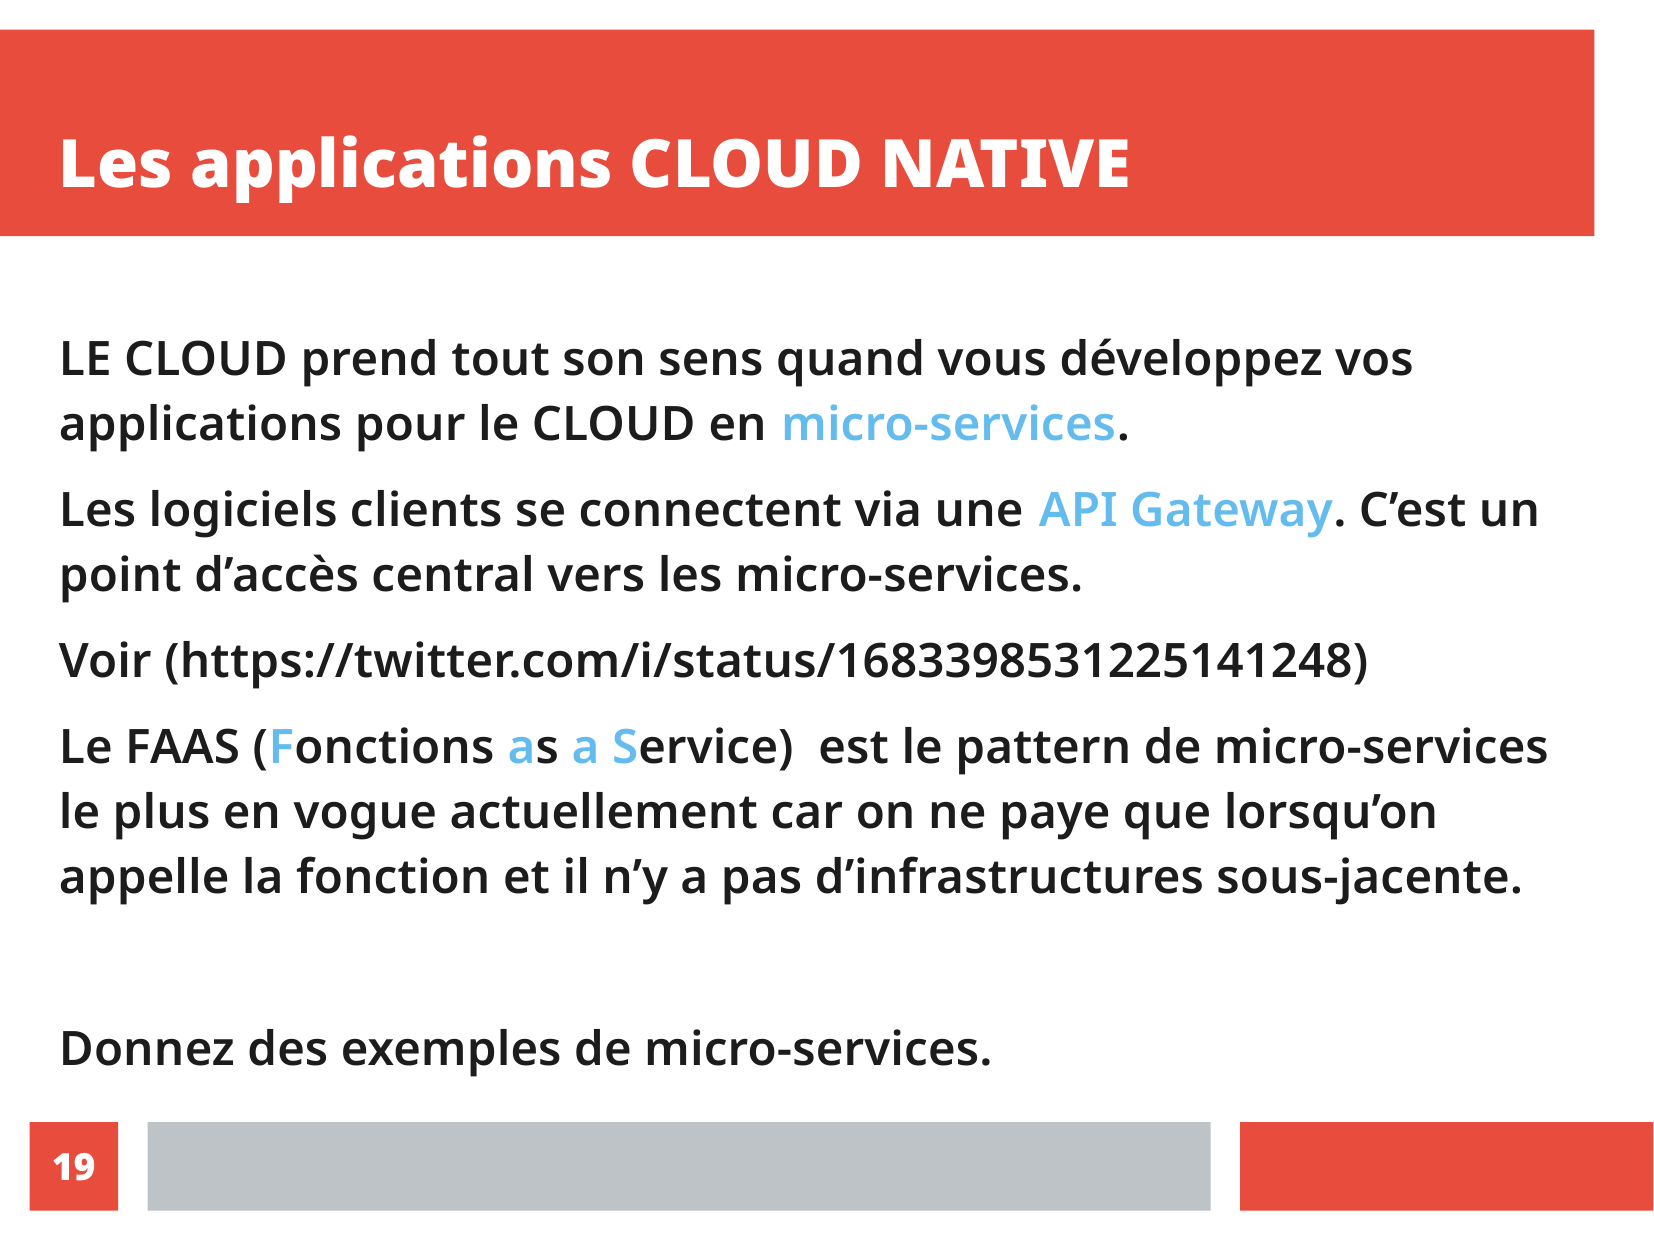

# Les applications CLOUD NATIVE
LE CLOUD prend tout son sens quand vous développez vos applications pour le CLOUD en micro-services.
Les logiciels clients se connectent via une API Gateway. C’est un point d’accès central vers les micro-services.
Voir (https://twitter.com/i/status/1683398531225141248)
Le FAAS (Fonctions as a Service) est le pattern de micro-services le plus en vogue actuellement car on ne paye que lorsqu’on appelle la fonction et il n’y a pas d’infrastructures sous-jacente.
Donnez des exemples de micro-services.
19